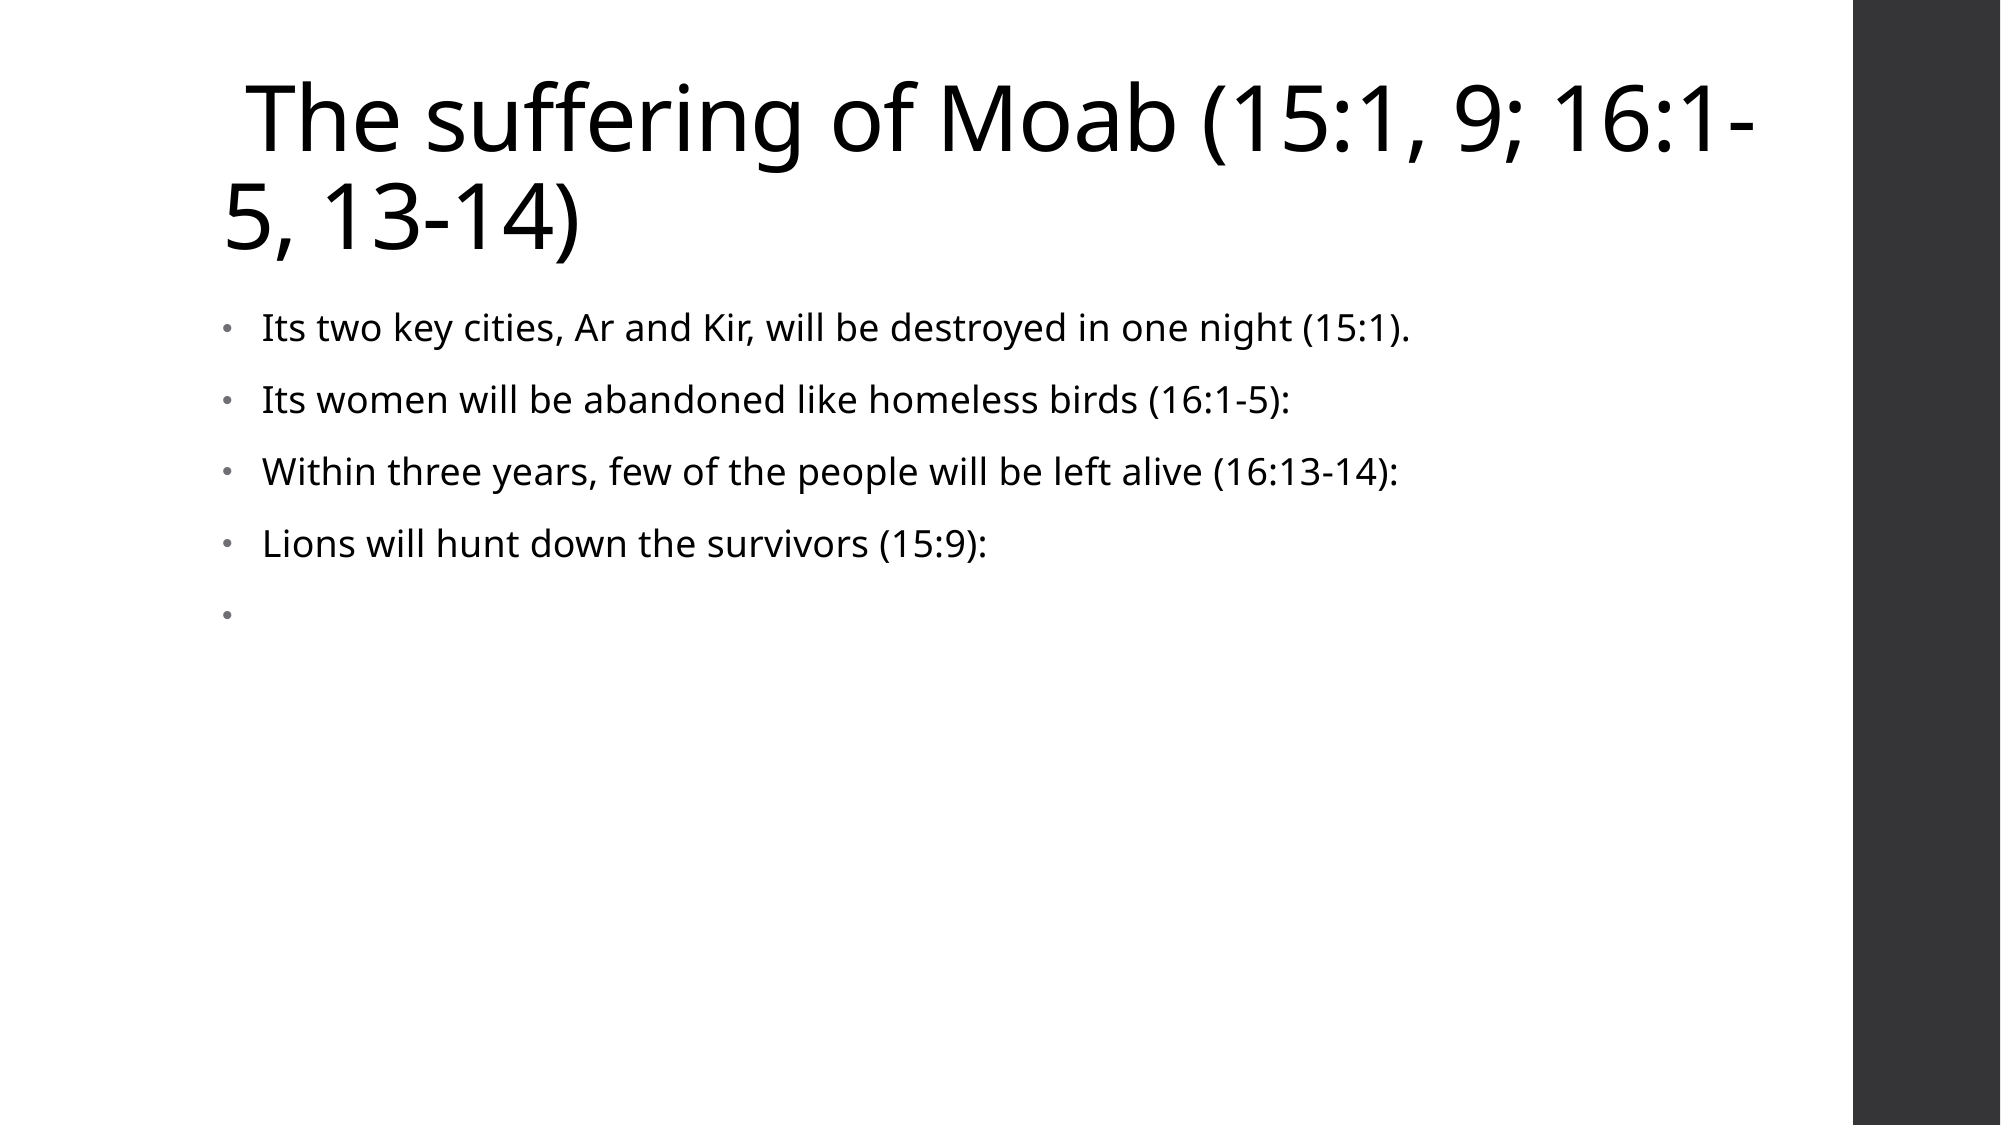

# The suffering of Moab (15:1, 9; 16:1-5, 13-14)
 Its two key cities, Ar and Kir, will be destroyed in one night (15:1).
 Its women will be abandoned like homeless birds (16:1-5):
 Within three years, few of the people will be left alive (16:13-14):
 Lions will hunt down the survivors (15:9):